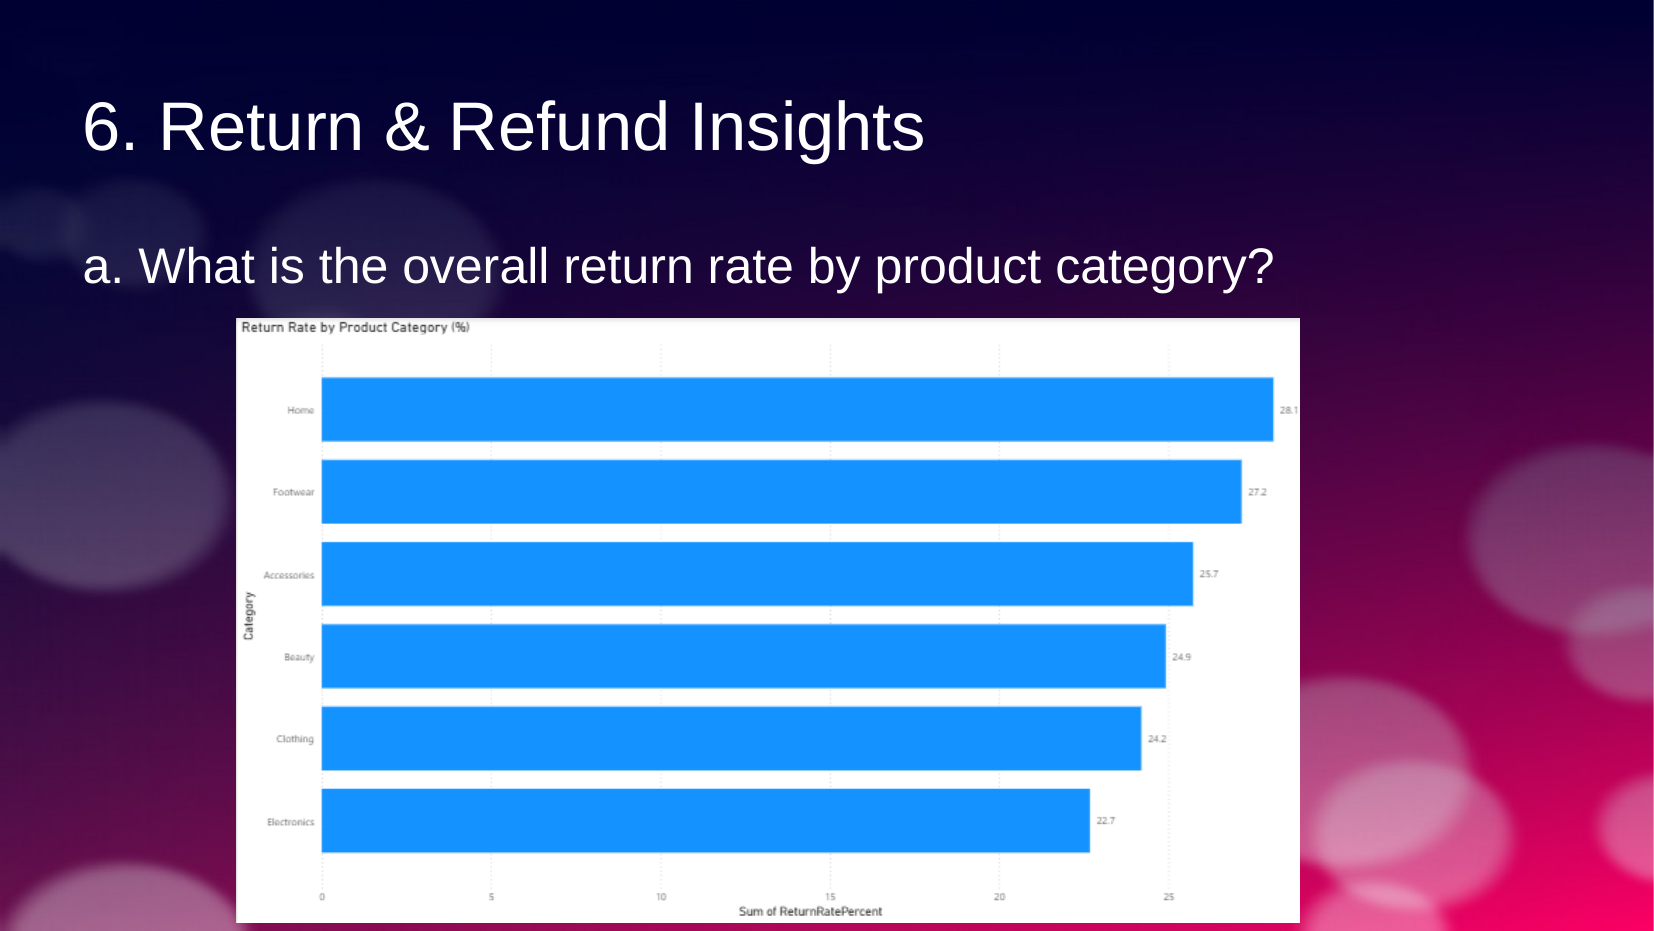

# 6. Return & Refund Insights
a. What is the overall return rate by product category?